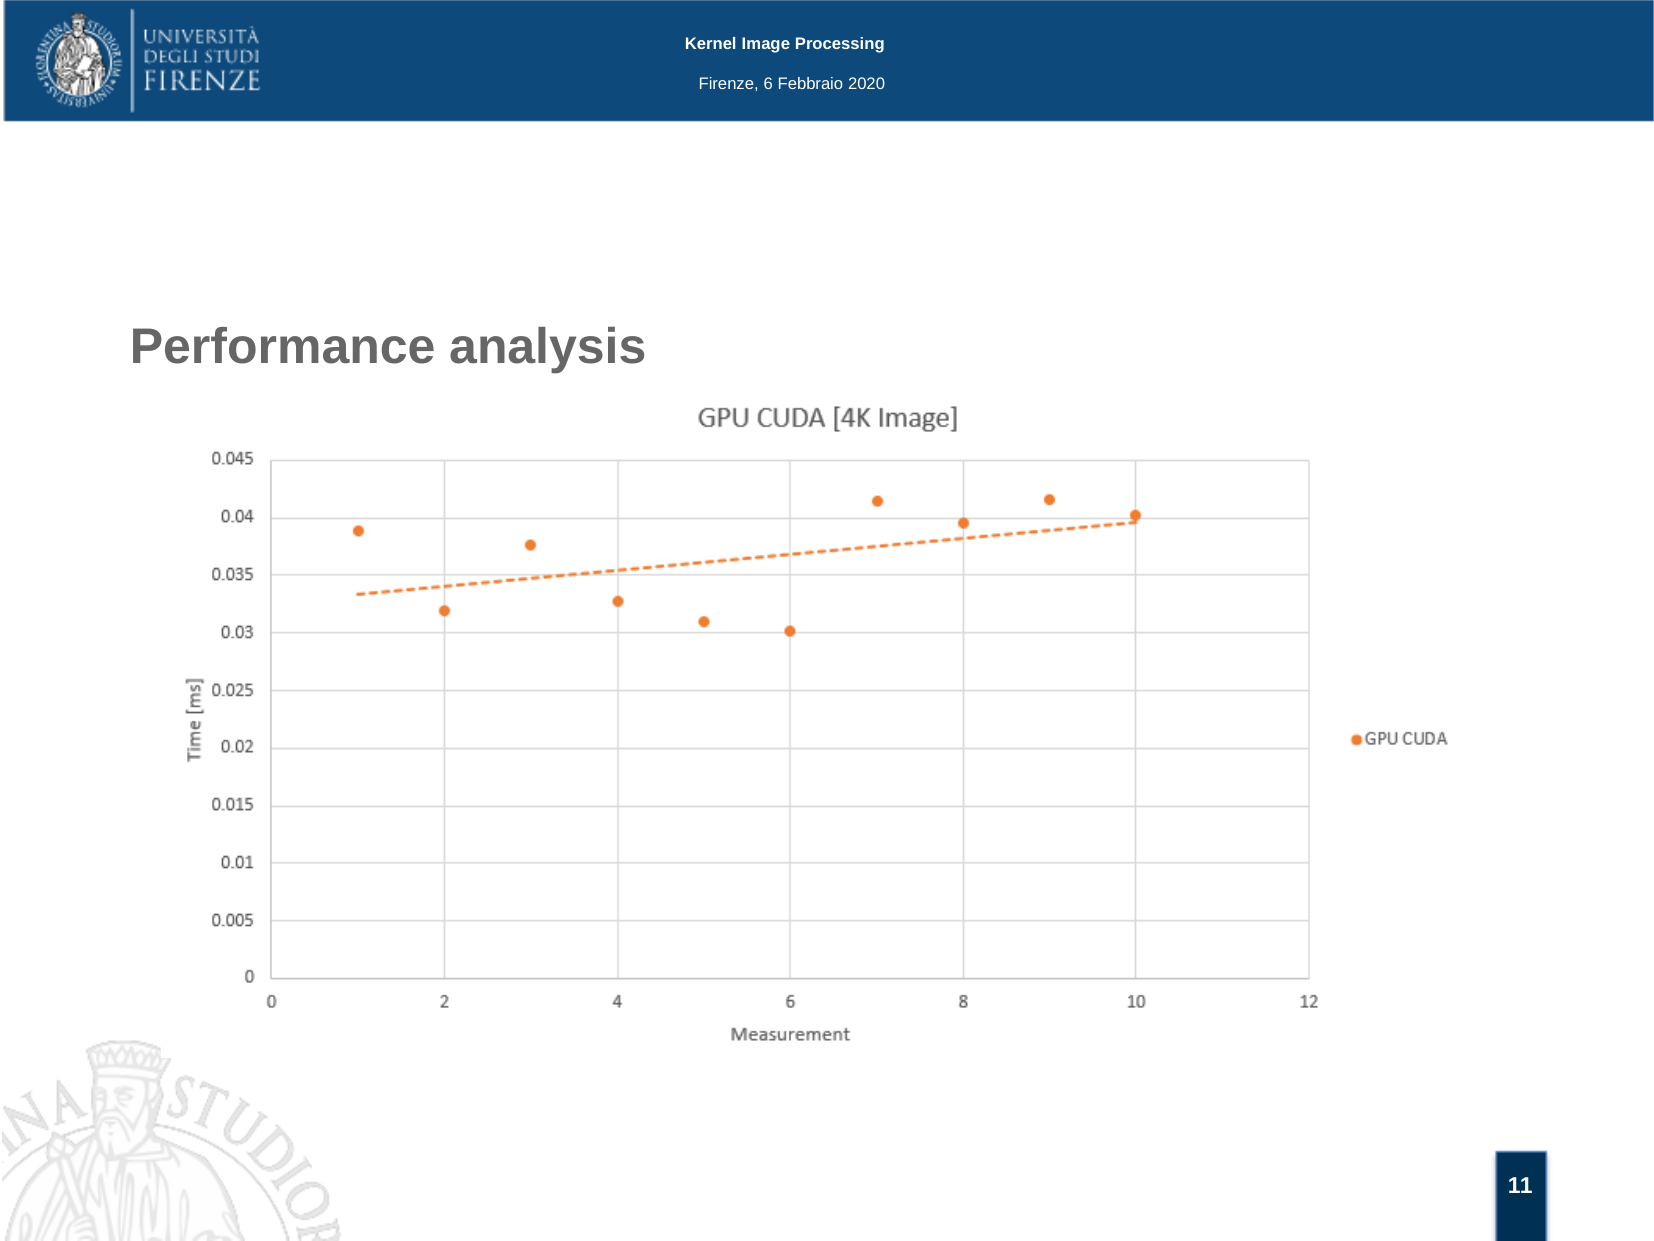

Kernel Image Processing
Firenze, 6 Febbraio 2020
Performance analysis
11